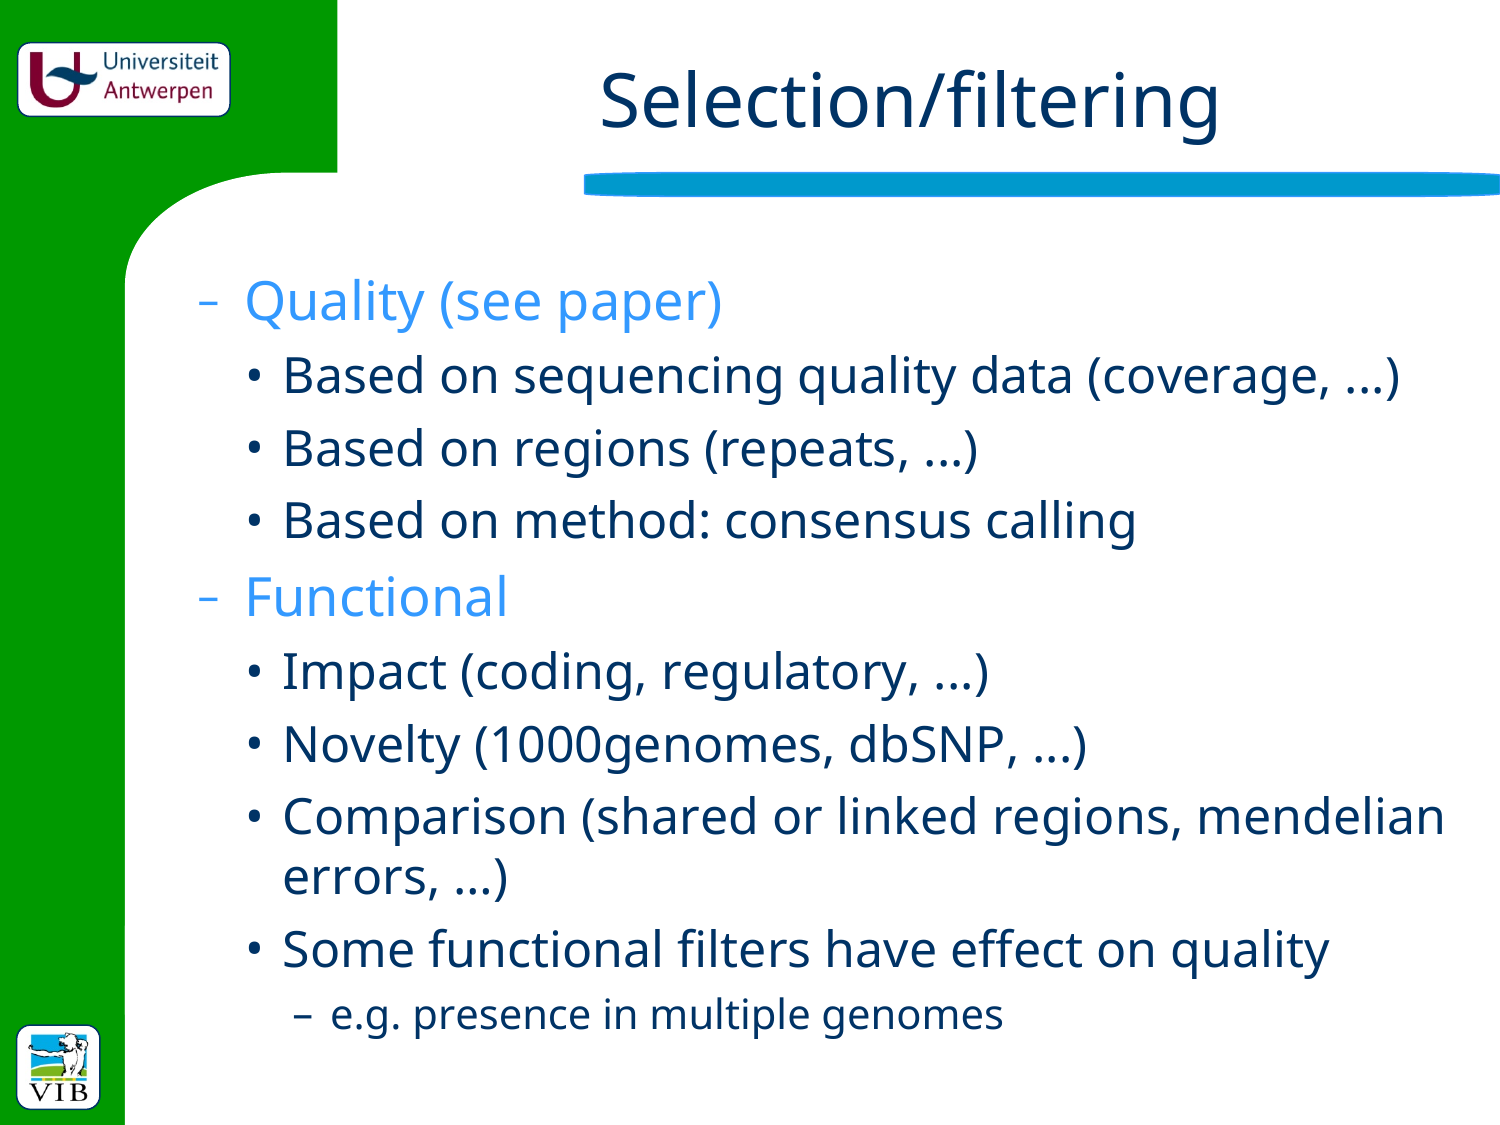

# Selection/filtering
Quality (see paper)
Based on sequencing quality data (coverage, ...)
Based on regions (repeats, ...)
Based on method: consensus calling
Functional
Impact (coding, regulatory, ...)
Novelty (1000genomes, dbSNP, ...)
Comparison (shared or linked regions, mendelian errors, …)
Some functional filters have effect on quality
e.g. presence in multiple genomes